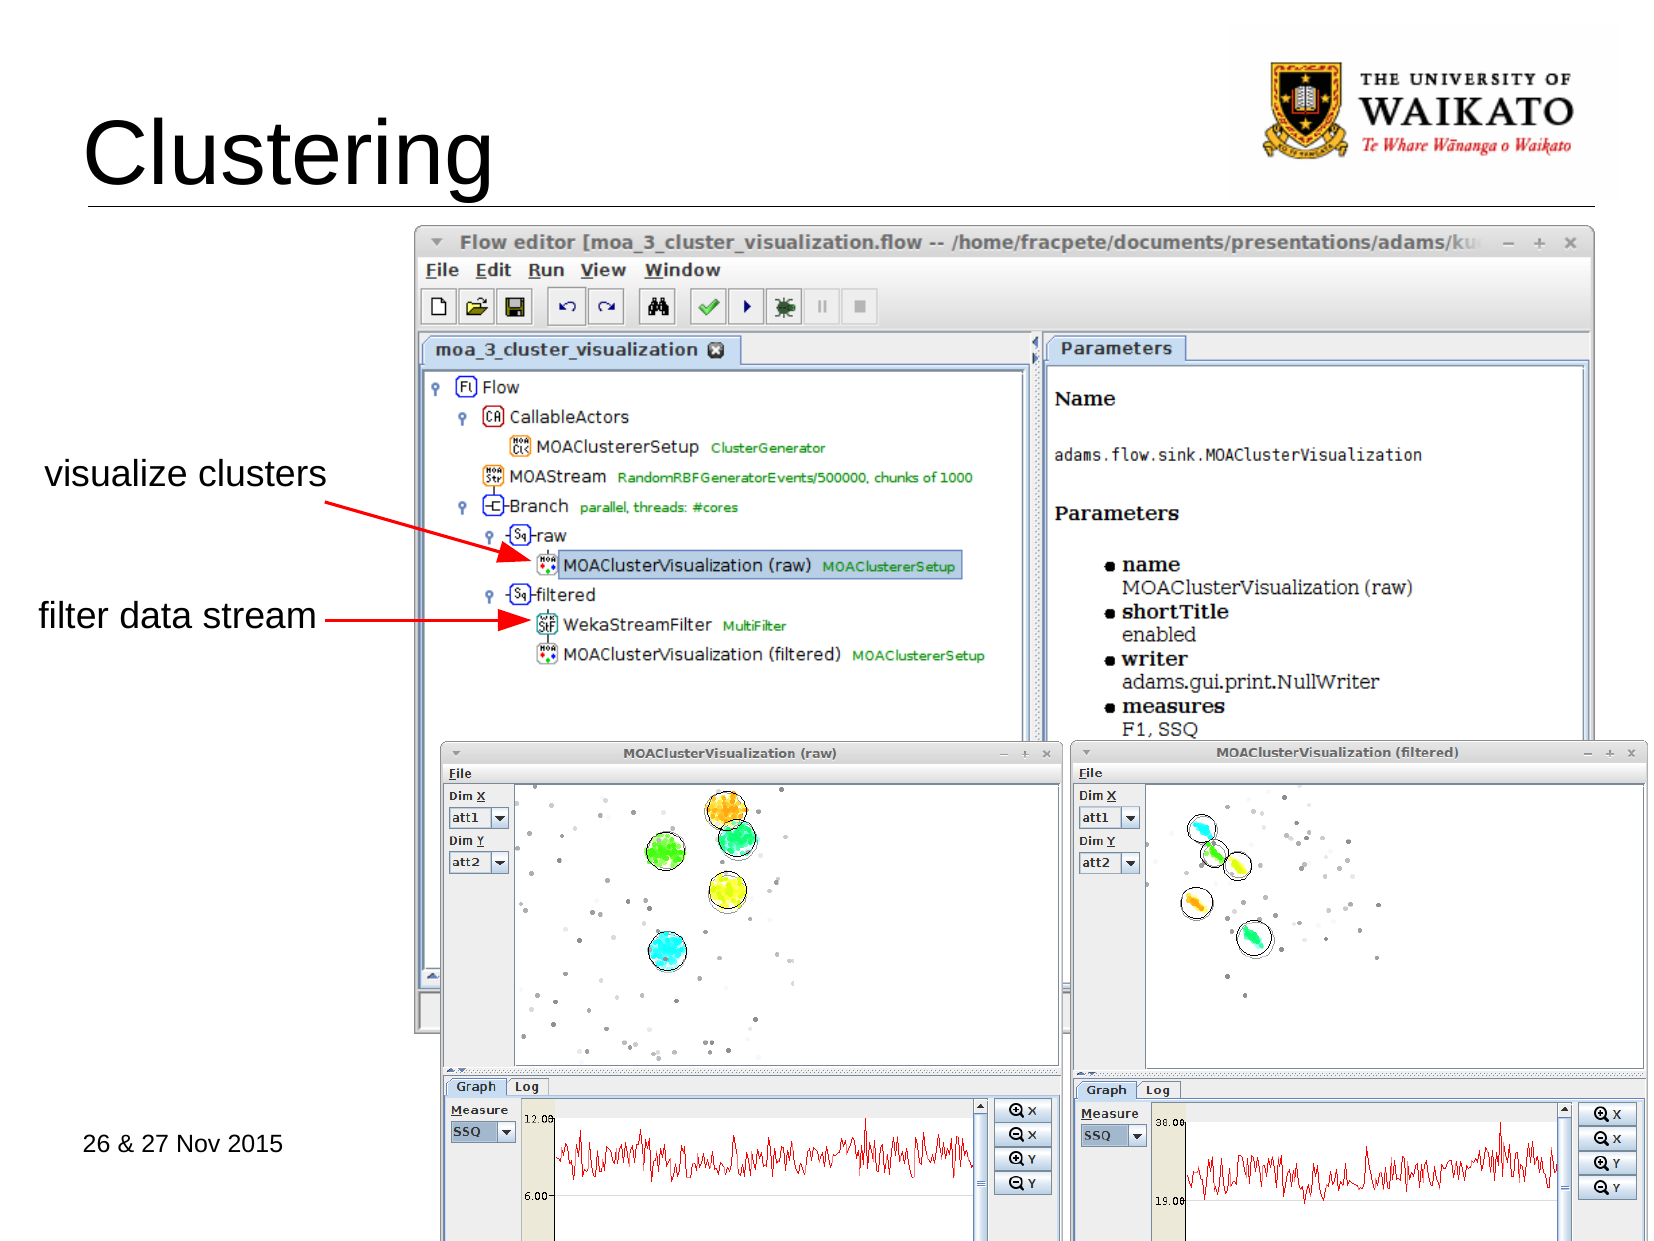

# Clustering
visualize clusters
filter data stream
26 & 27 Nov 2015
Peter Reutemann
30